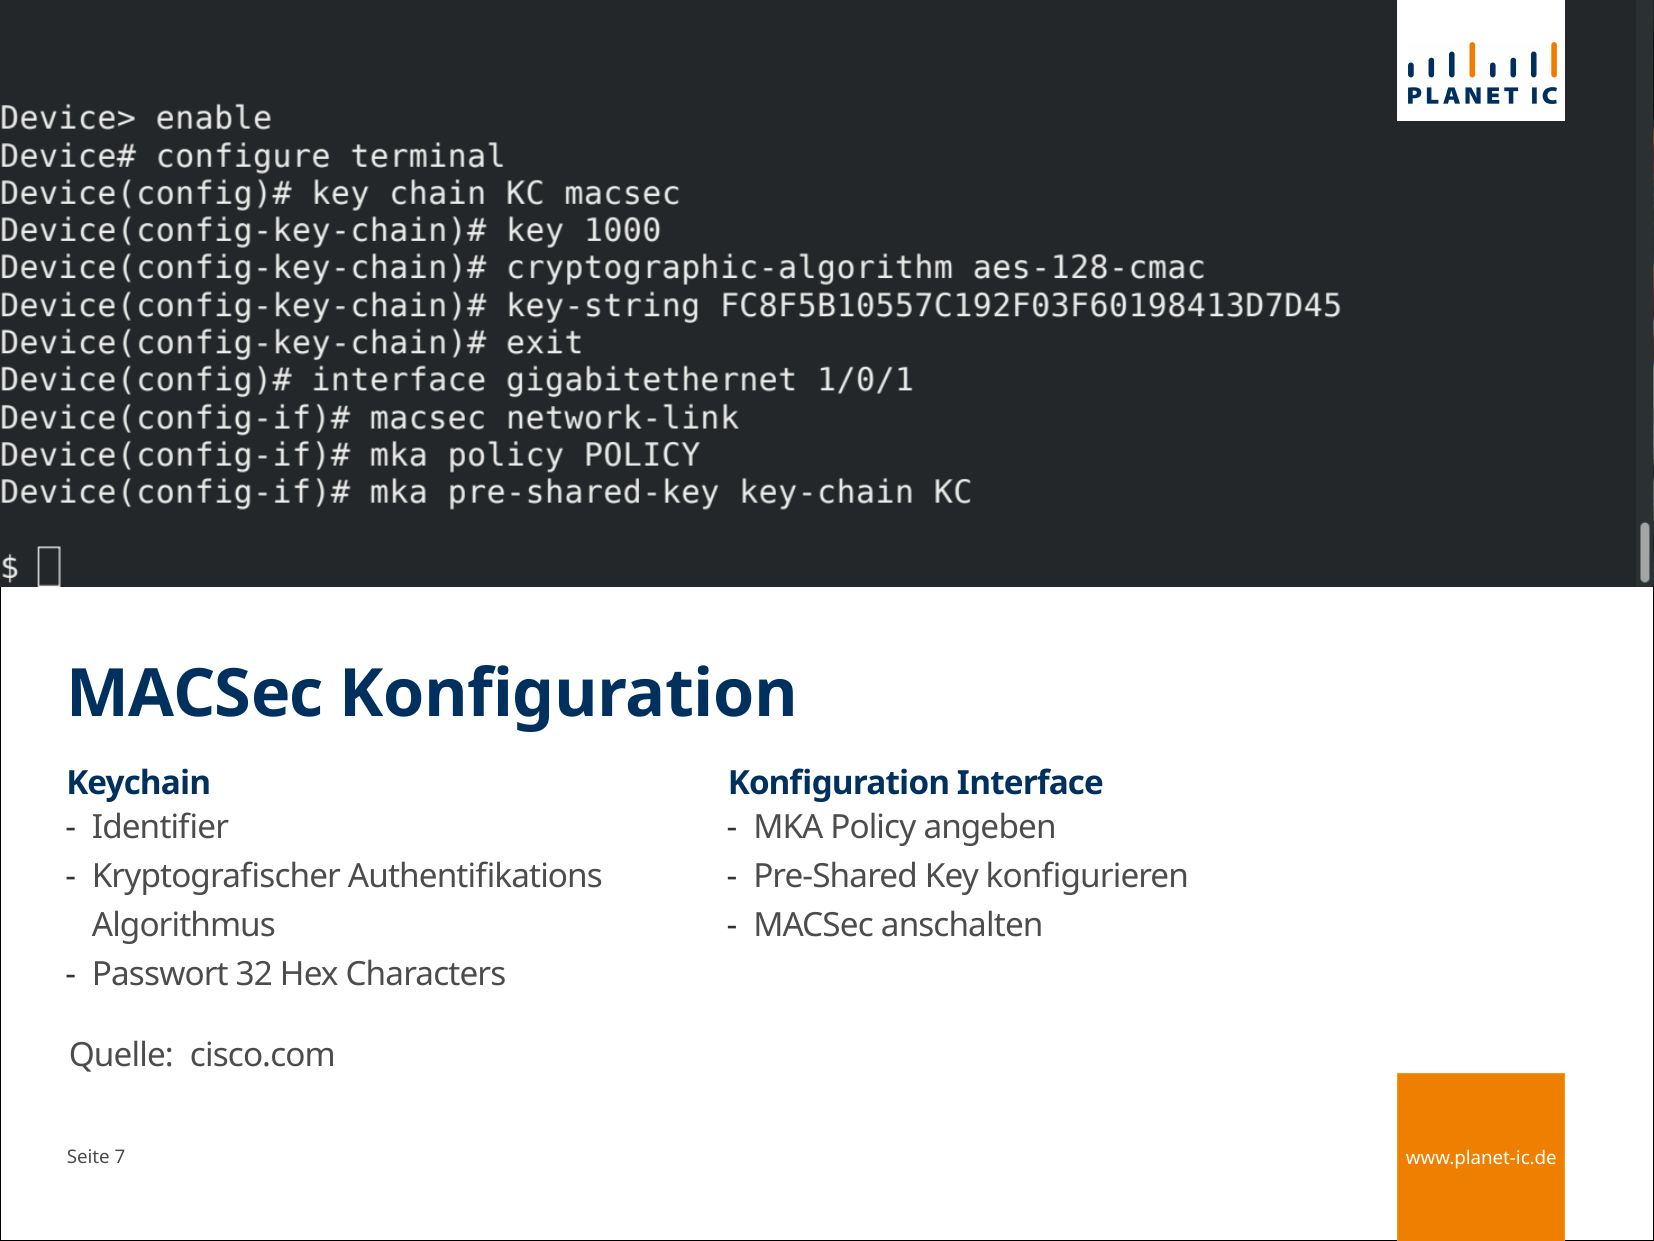

MACSec Konfiguration
Keychain
Konfiguration Interface
Identifier
Kryptografischer Authentifikations Algorithmus
Passwort 32 Hex Characters
MKA Policy angeben
Pre-Shared Key konfigurieren
MACSec anschalten
Quelle: cisco.com